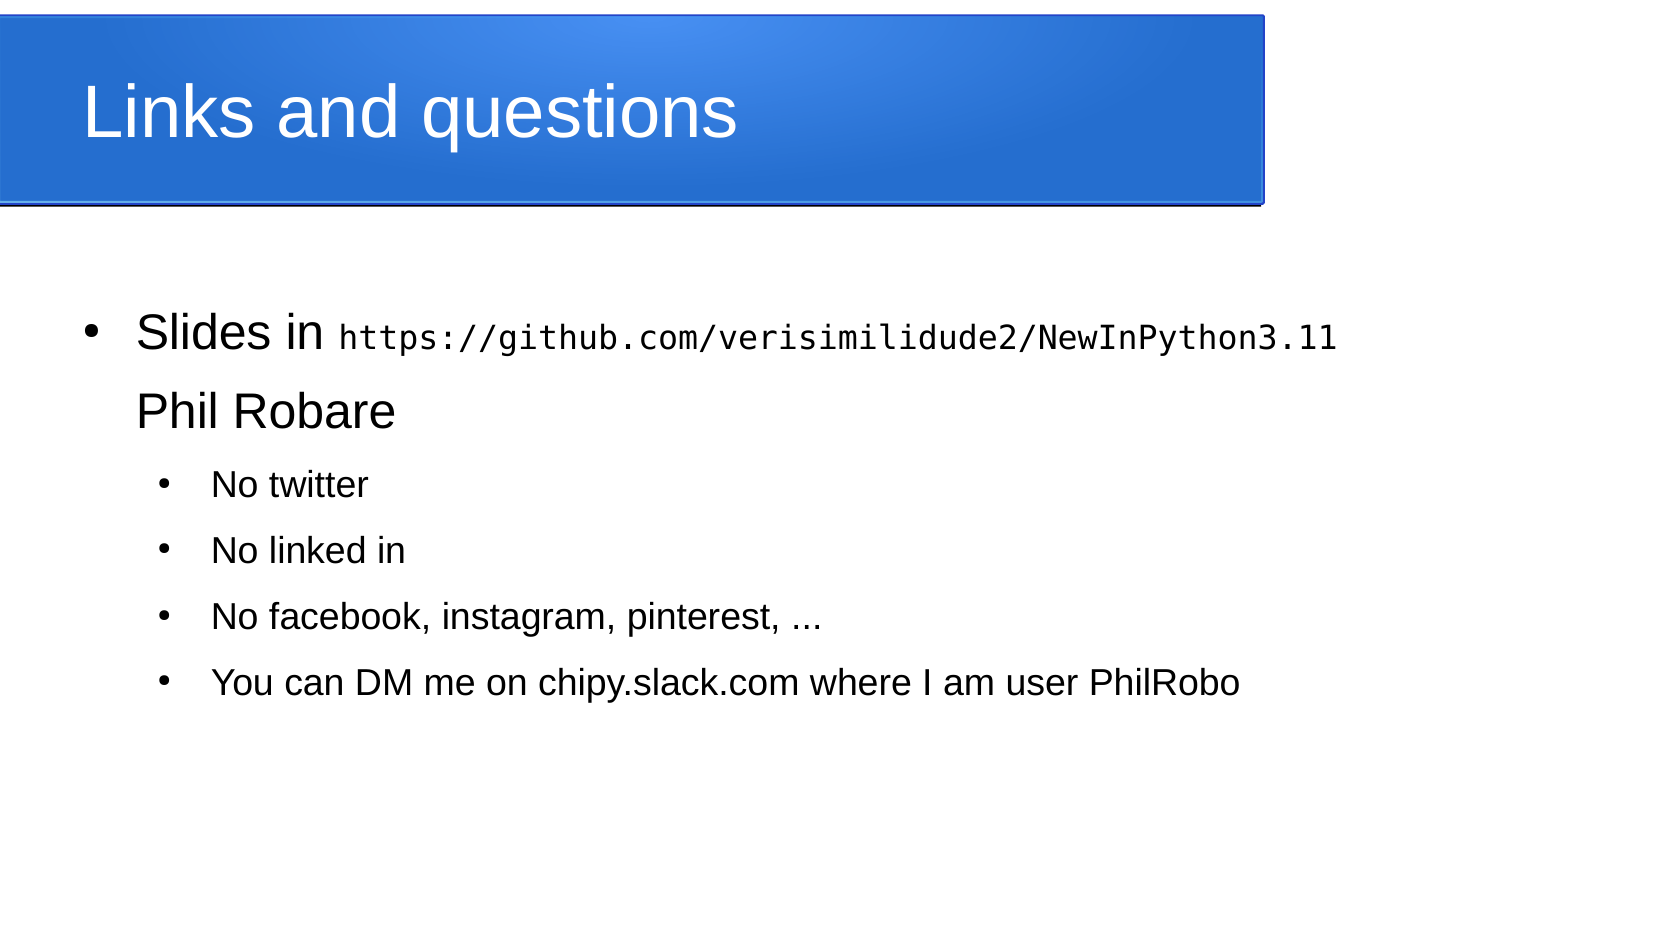

# Links and questions
Slides in https://github.com/verisimilidude2/NewInPython3.11
Phil Robare
No twitter
No linked in
No facebook, instagram, pinterest, ...
You can DM me on chipy.slack.com where I am user PhilRobo